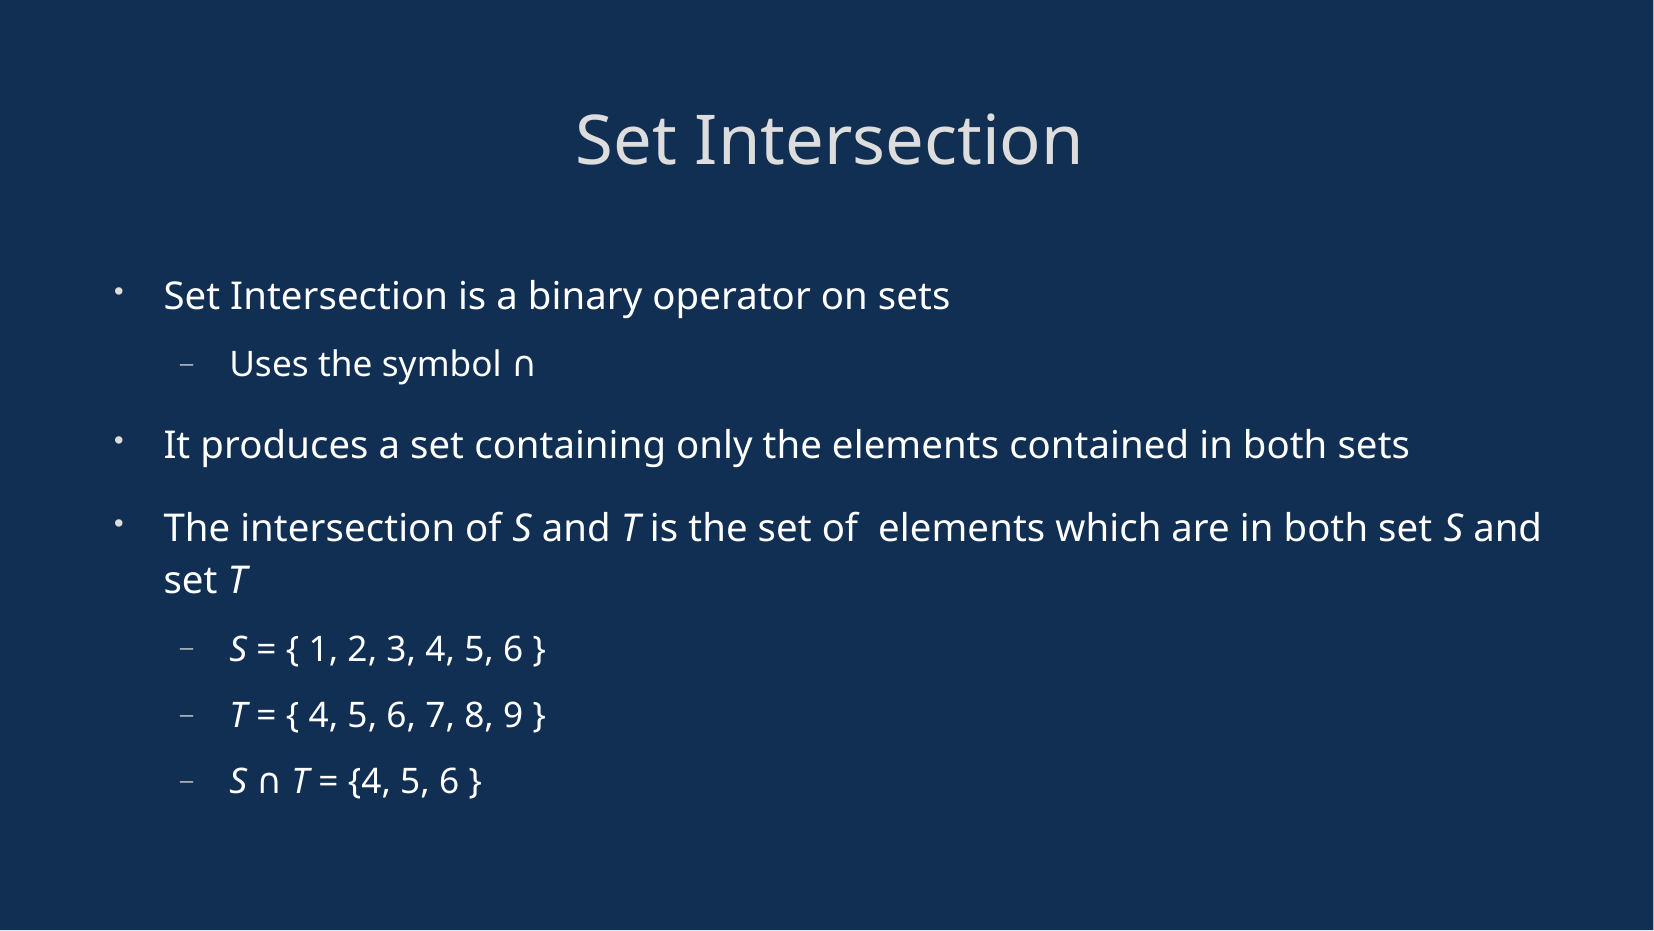

# Set Intersection
Set Intersection is a binary operator on sets
Uses the symbol ∩
It produces a set containing only the elements contained in both sets
The intersection of S and T is the set of elements which are in both set S and set T
S = { 1, 2, 3, 4, 5, 6 }
T = { 4, 5, 6, 7, 8, 9 }
S ∩ T = {4, 5, 6 }